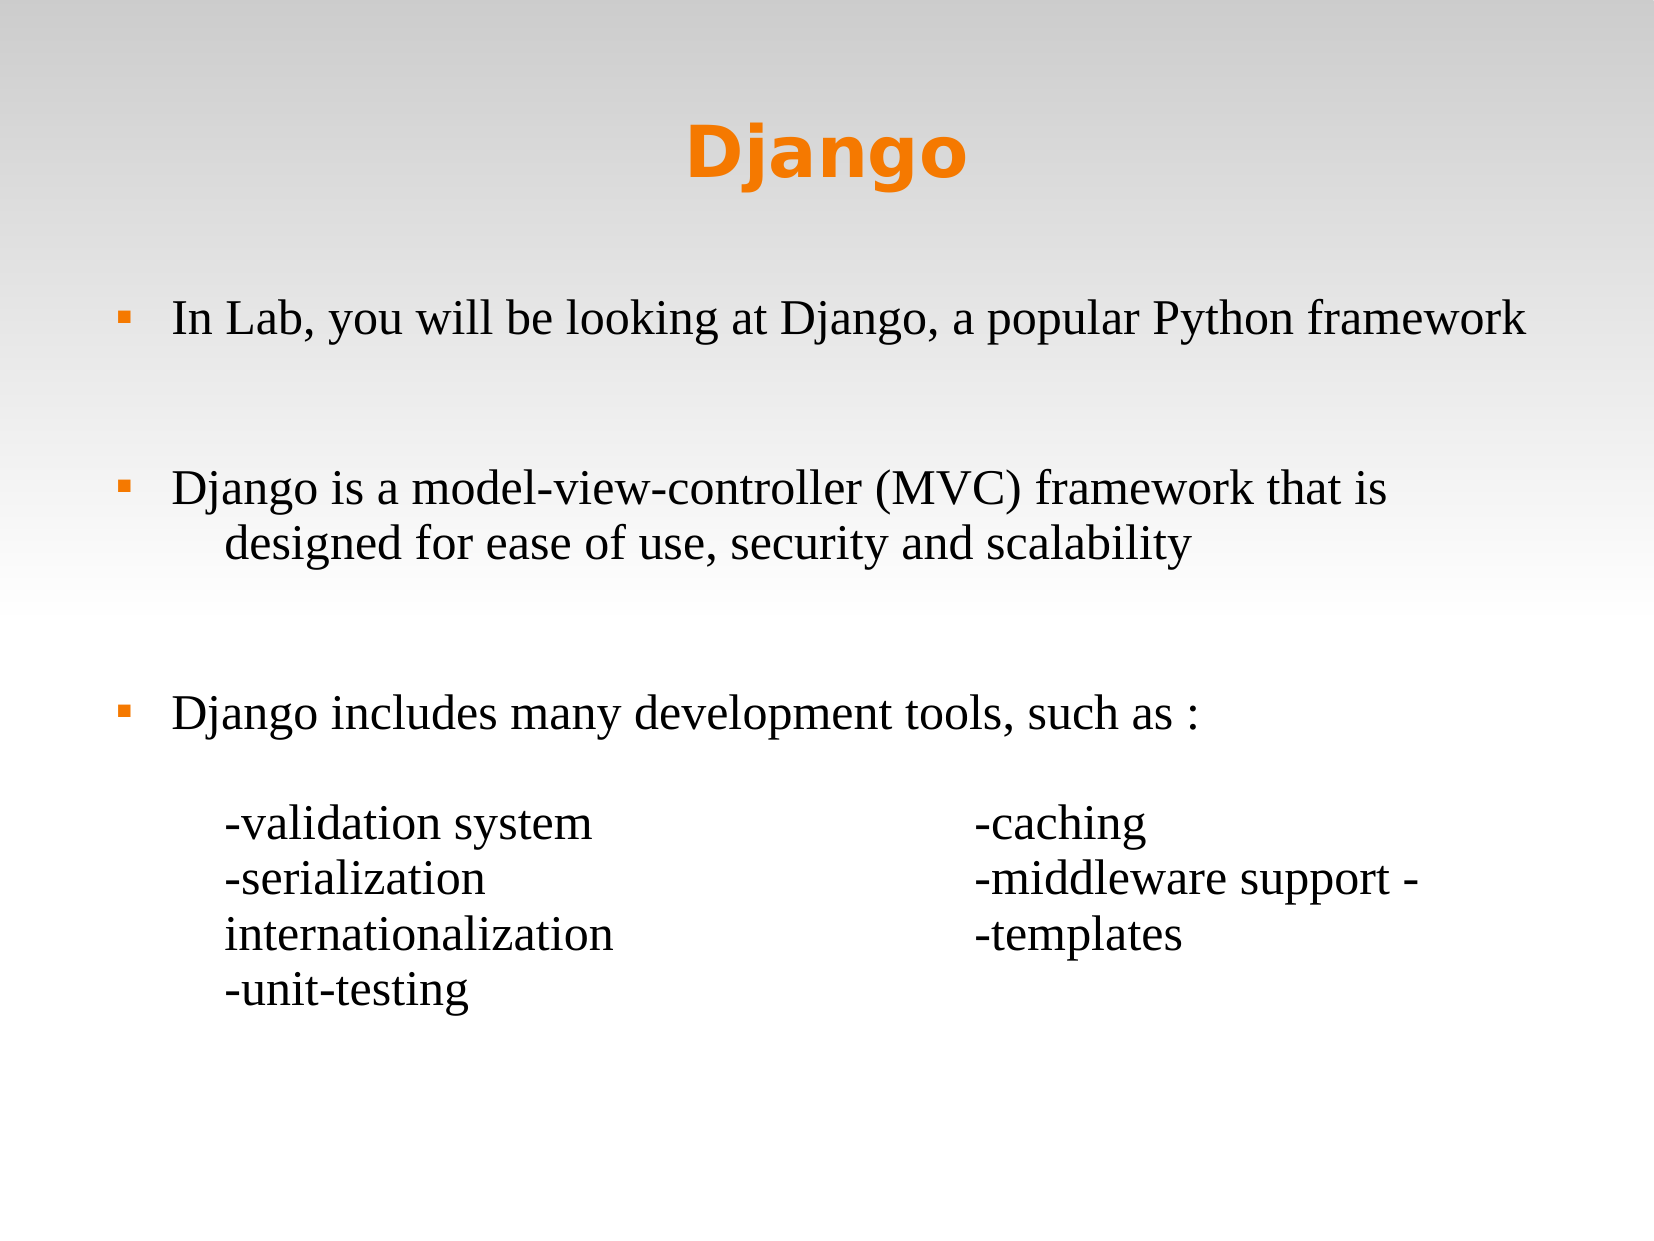

# Django
In Lab, you will be looking at Django, a popular Python framework
Django is a model-view-controller (MVC) framework that is designed for ease of use, security and scalability
Django includes many development tools, such as :
-validation system 					-caching
-serialization	 						-middleware support -internationalization 					-templates
-unit-testing